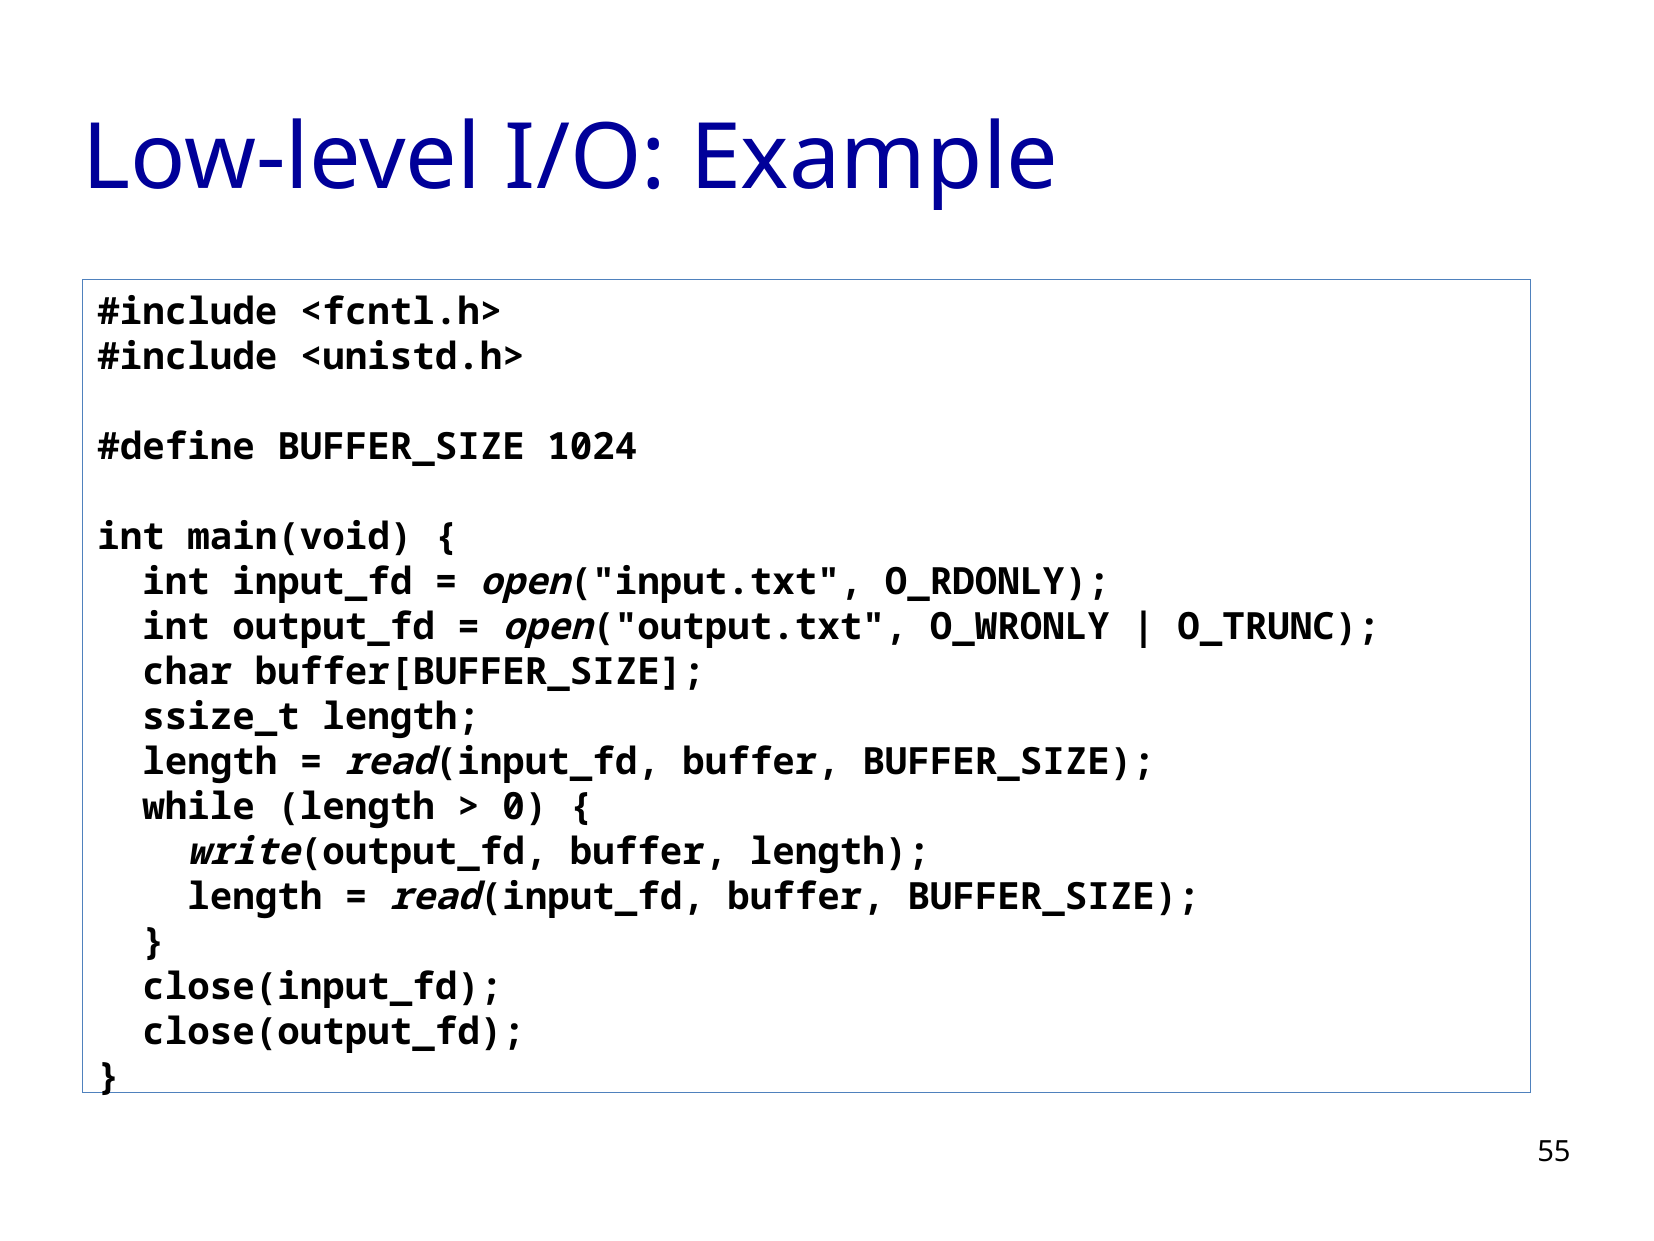

# Low-level I/O: Example
#include <fcntl.h>
#include <unistd.h>
#define BUFFER_SIZE 1024
int main(void) {
 int input_fd = open("input.txt", O_RDONLY);
 int output_fd = open("output.txt", O_WRONLY | O_TRUNC);
 char buffer[BUFFER_SIZE];
 ssize_t length;
 length = read(input_fd, buffer, BUFFER_SIZE);
 while (length > 0) {
 write(output_fd, buffer, length);
 length = read(input_fd, buffer, BUFFER_SIZE);
 }
 close(input_fd);
 close(output_fd);
}
55